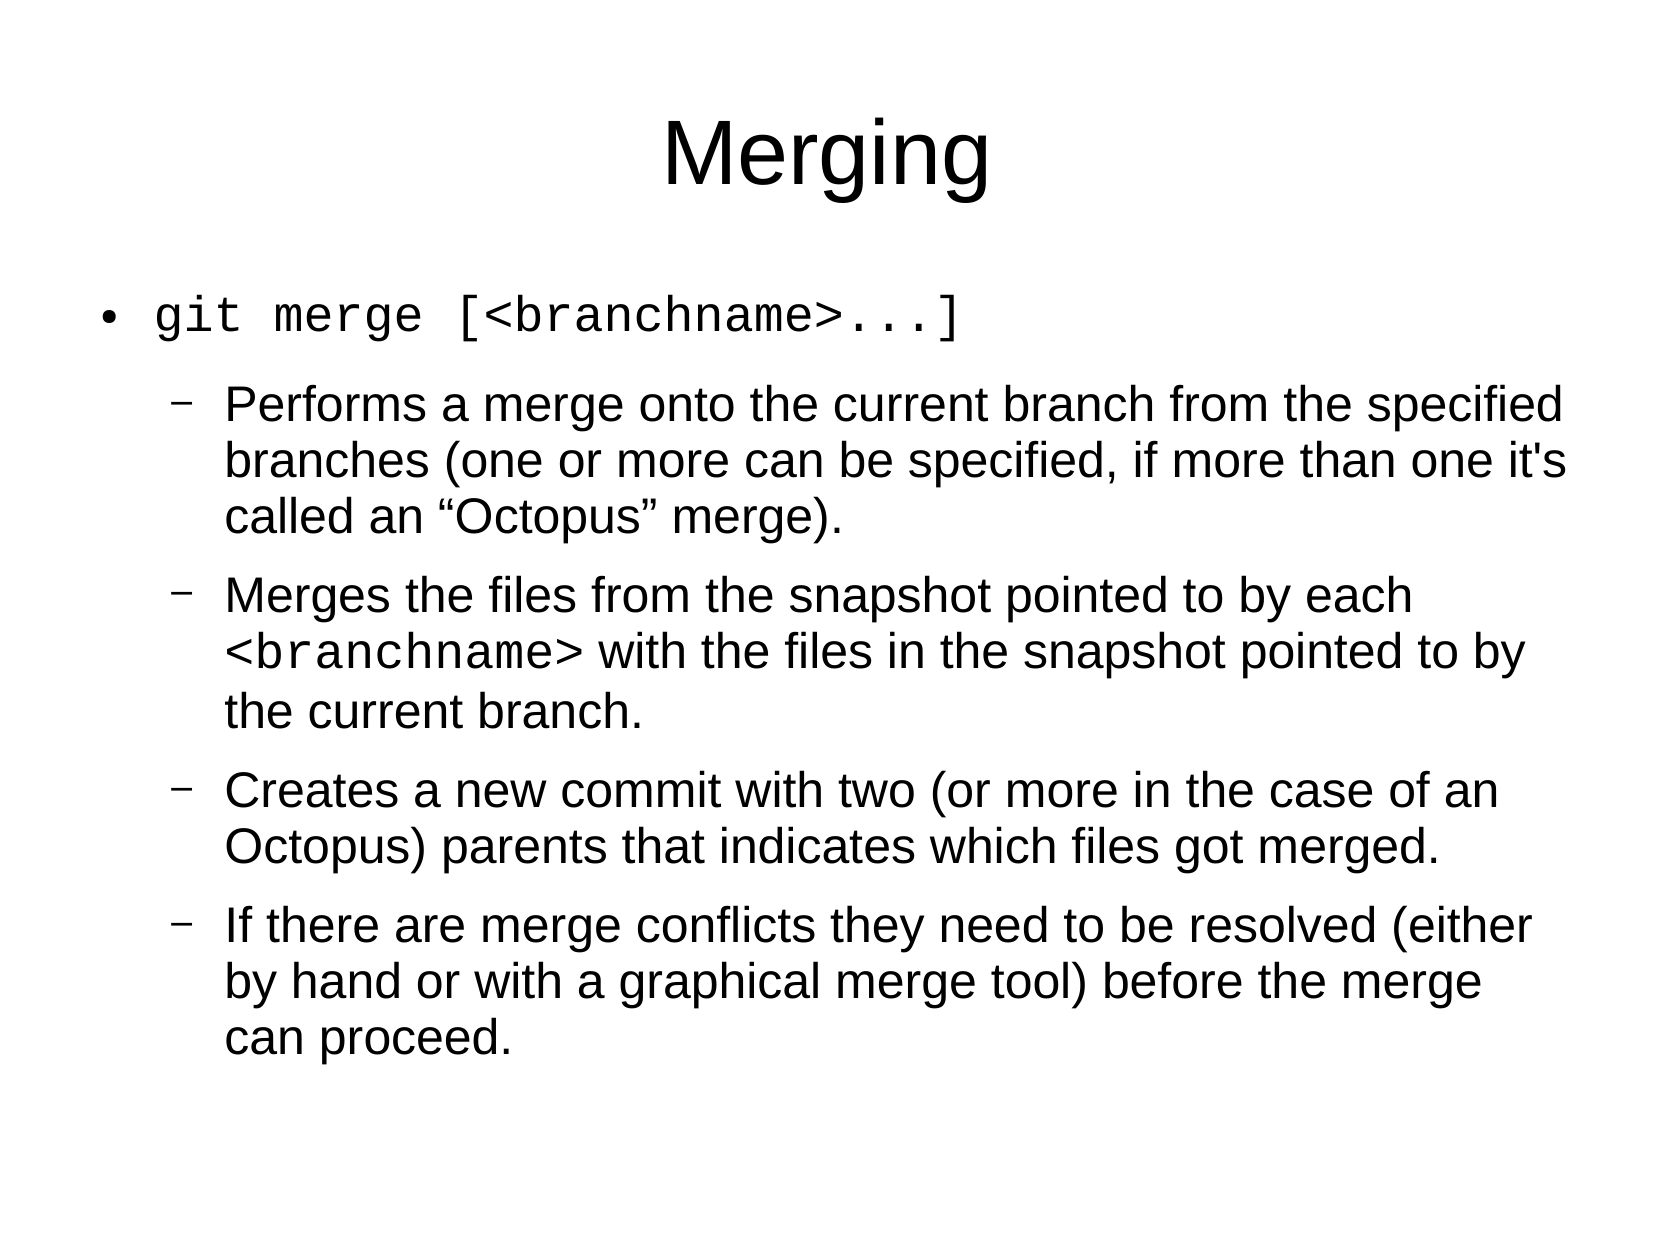

# Merging
git merge [<branchname>...]
Performs a merge onto the current branch from the specified branches (one or more can be specified, if more than one it's called an “Octopus” merge).
Merges the files from the snapshot pointed to by each <branchname> with the files in the snapshot pointed to by the current branch.
Creates a new commit with two (or more in the case of an Octopus) parents that indicates which files got merged.
If there are merge conflicts they need to be resolved (either by hand or with a graphical merge tool) before the merge can proceed.